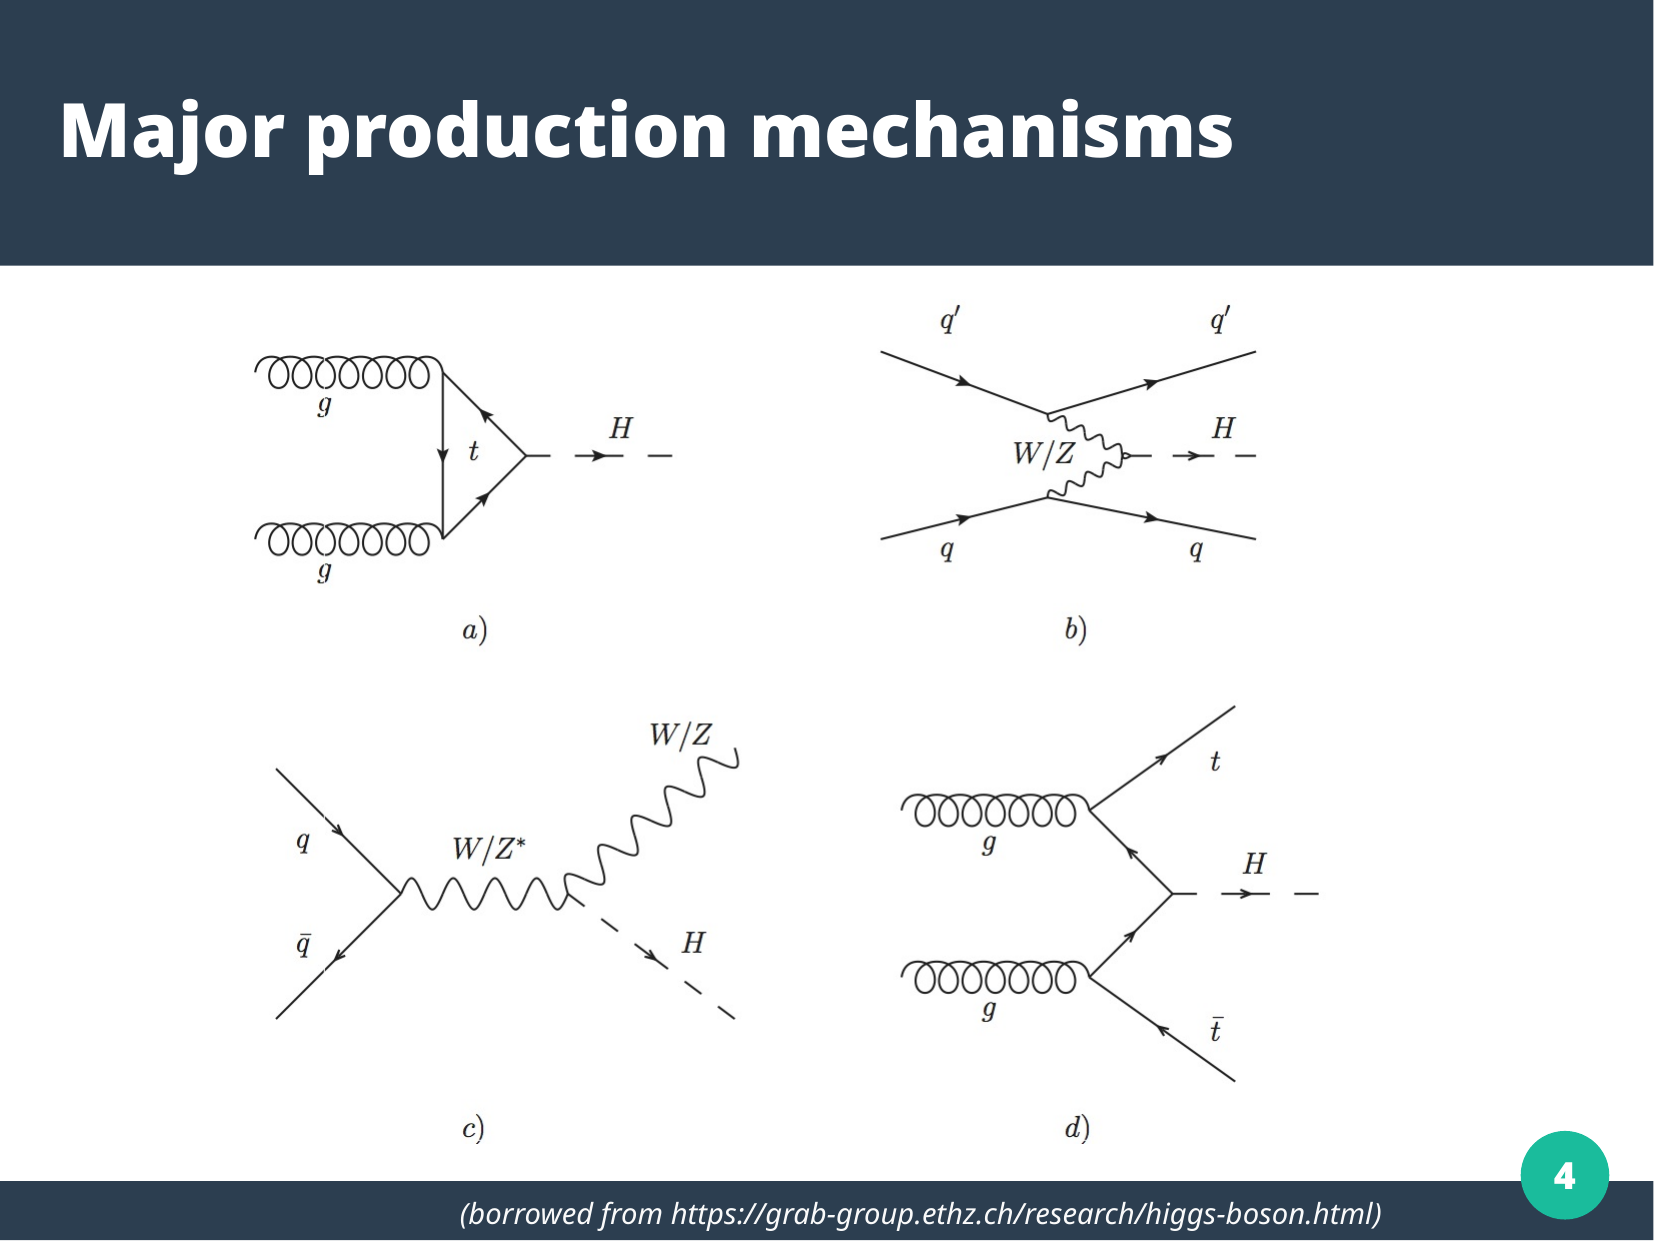

# Major production mechanisms
4
(borrowed from https://grab-group.ethz.ch/research/higgs-boson.html)